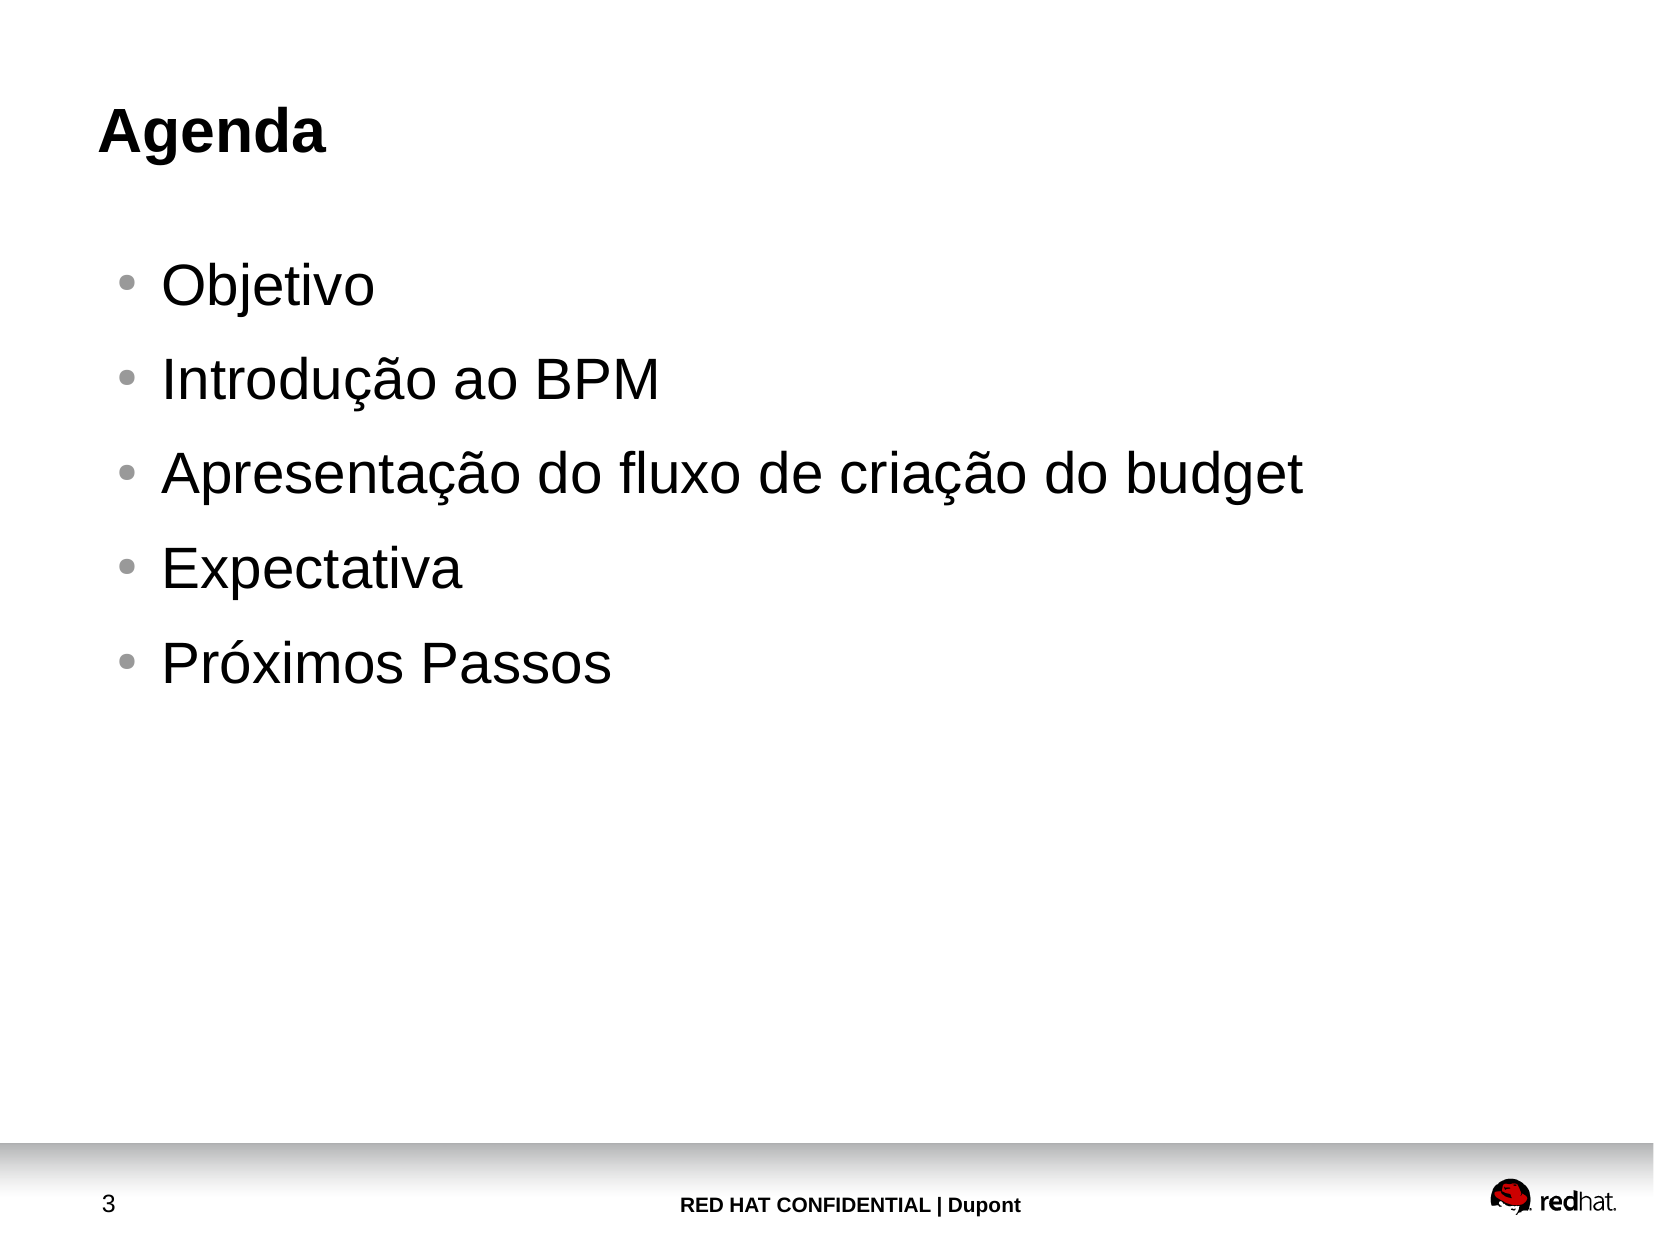

Agenda
Objetivo
Introdução ao BPM
Apresentação do fluxo de criação do budget
Expectativa
Próximos Passos